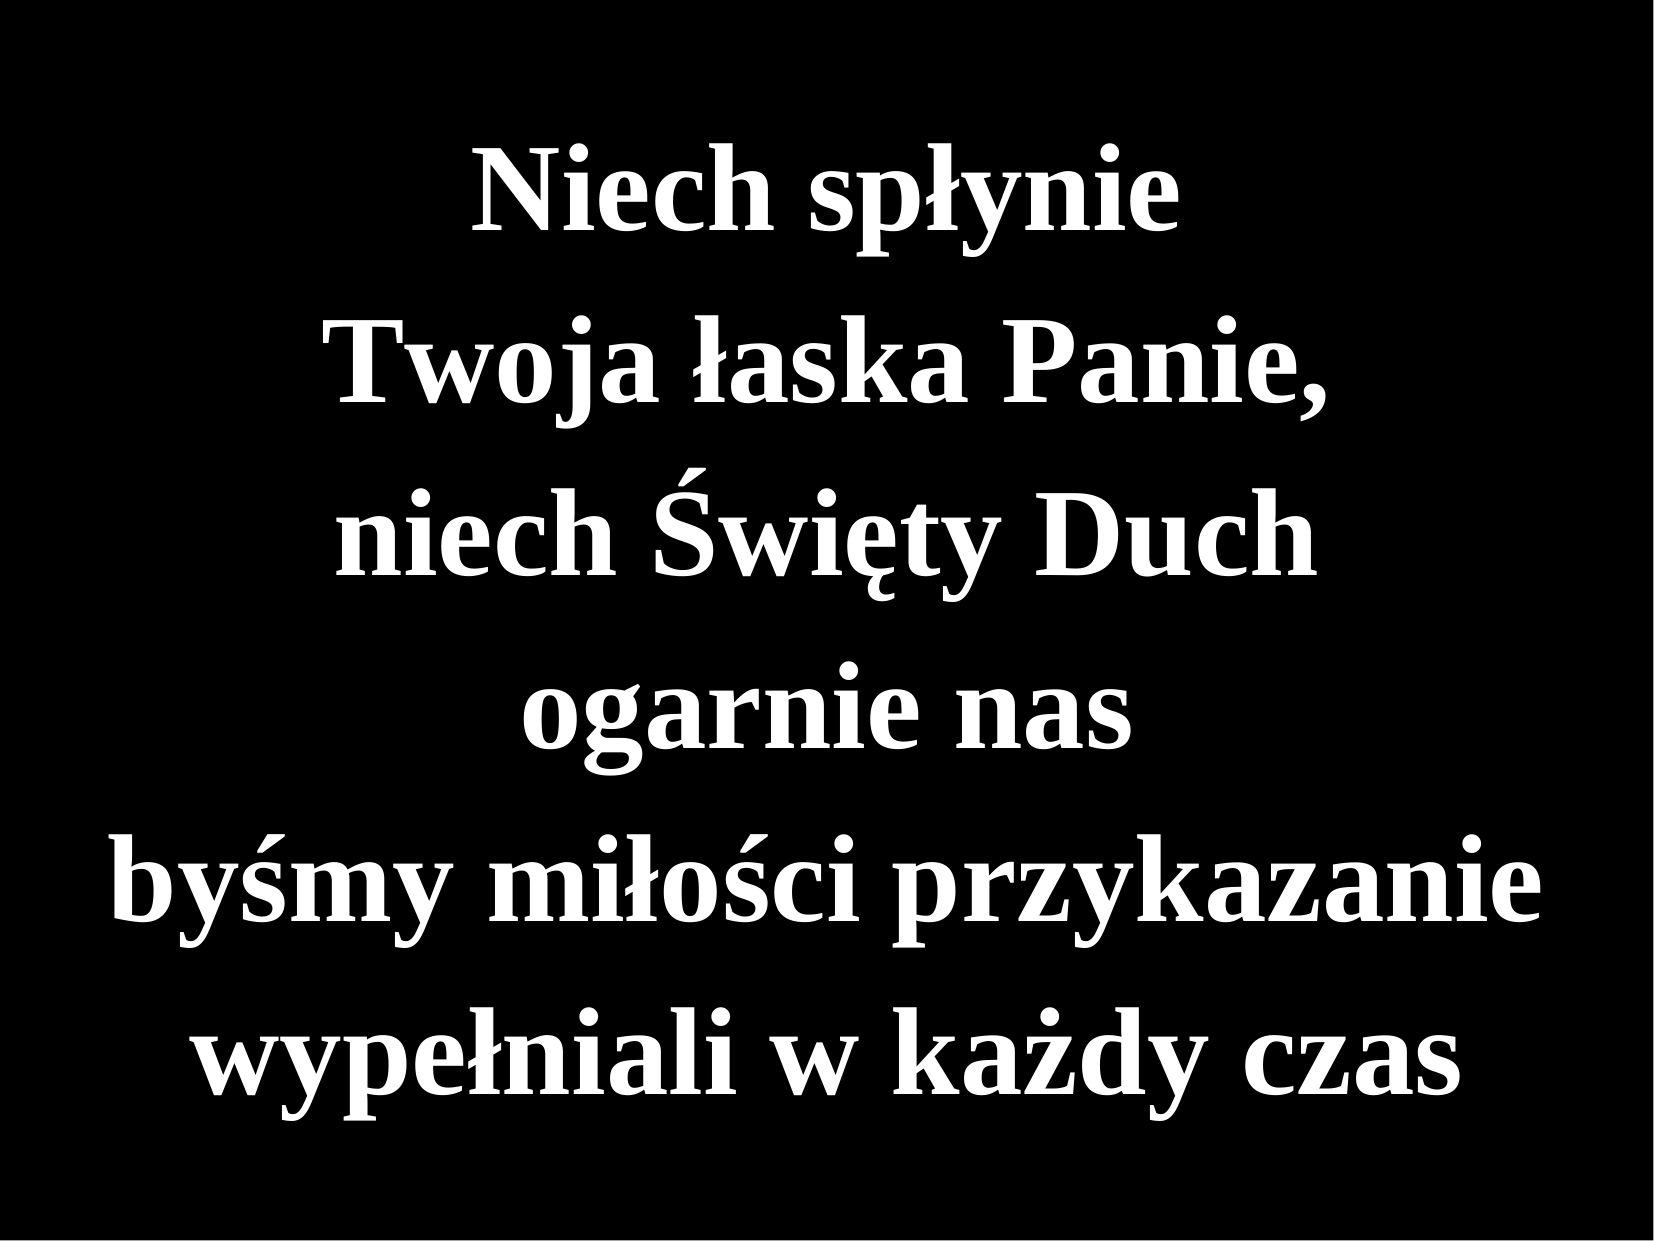

# Niech spłynie ppp Twoja łaska Panie, ppp niech Święty Duch ppp ogarnie nas ppp byśmy miłości przykazanie ppp wypełniali w każdy czas